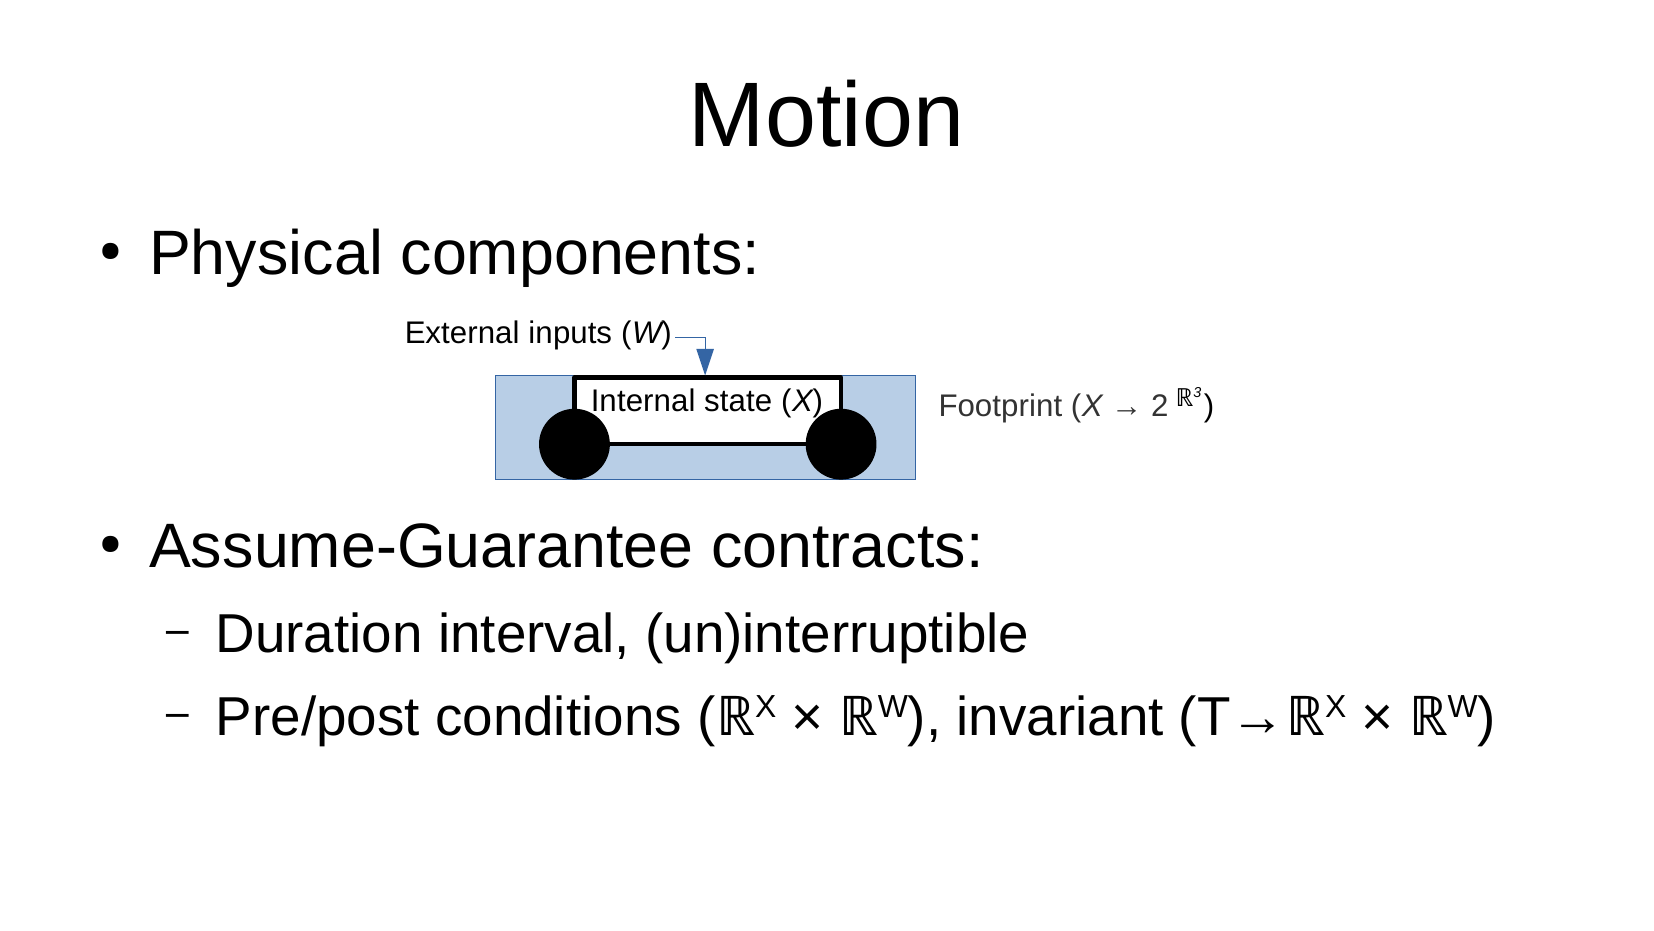

# Motion
Physical components:
Assume-Guarantee contracts:
Duration interval, (un)interruptible
Pre/post conditions (ℝX × ℝW), invariant (T→ℝX × ℝW)
External inputs (W)
Internal state (X)
ℝ3
Footprint (X → 2 )